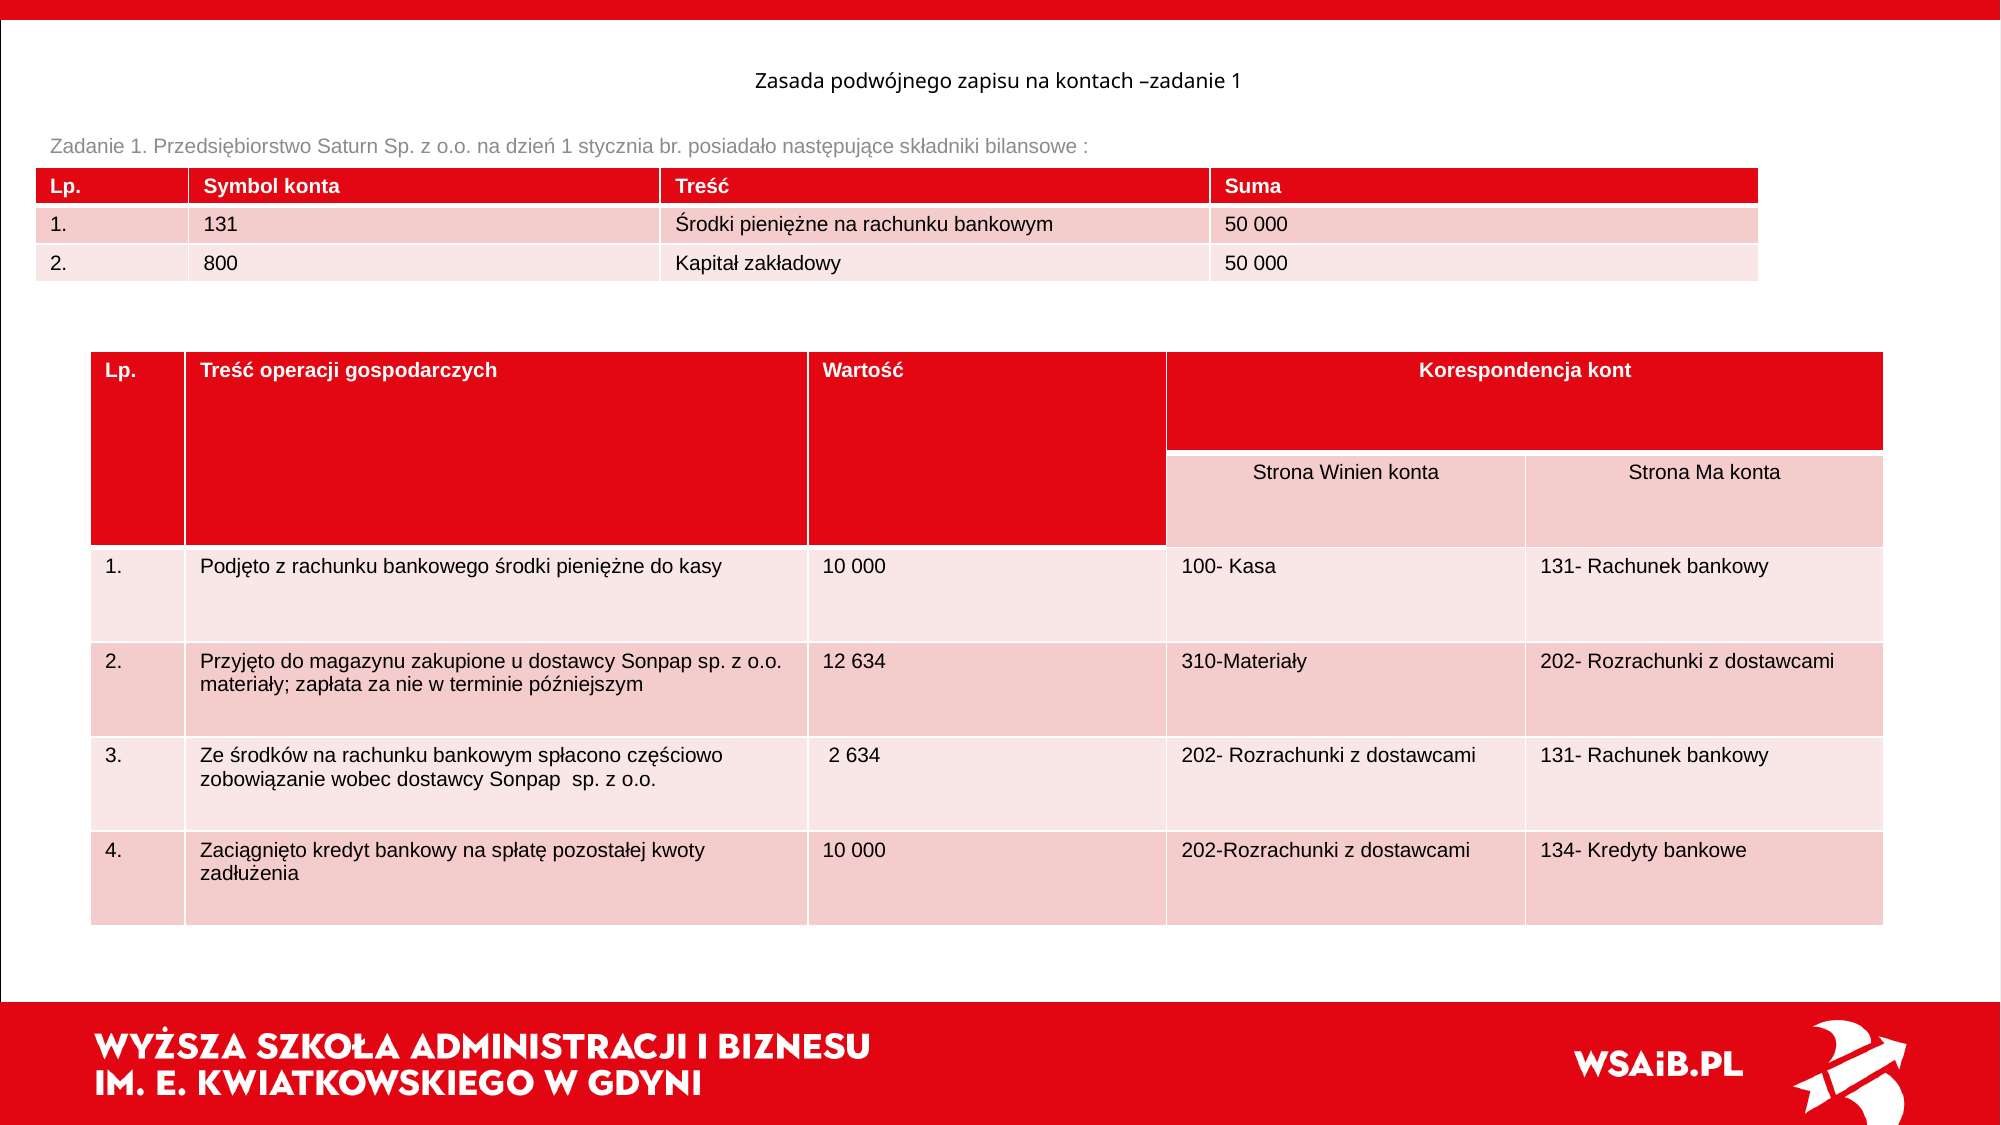

# Zasada podwójnego zapisu na kontach –zadanie 1
Zadanie 1. Przedsiębiorstwo Saturn Sp. z o.o. na dzień 1 stycznia br. posiadało następujące składniki bilansowe :
| Lp. | Symbol konta | Treść | Suma |
| --- | --- | --- | --- |
| 1. | 131 | Środki pieniężne na rachunku bankowym | 50 000 |
| 2. | 800 | Kapitał zakładowy | 50 000 |
| Lp. | Treść operacji gospodarczych | Wartość | Korespondencja kont | |
| --- | --- | --- | --- | --- |
| | | | Strona Winien konta | Strona Ma konta |
| 1. | Podjęto z rachunku bankowego środki pieniężne do kasy | 10 000 | 100- Kasa | 131- Rachunek bankowy |
| 2. | Przyjęto do magazynu zakupione u dostawcy Sonpap sp. z o.o. materiały; zapłata za nie w terminie późniejszym | 12 634 | 310-Materiały | 202- Rozrachunki z dostawcami |
| 3. | Ze środków na rachunku bankowym spłacono częściowo zobowiązanie wobec dostawcy Sonpap sp. z o.o. | 2 634 | 202- Rozrachunki z dostawcami | 131- Rachunek bankowy |
| 4. | Zaciągnięto kredyt bankowy na spłatę pozostałej kwoty zadłużenia | 10 000 | 202-Rozrachunki z dostawcami | 134- Kredyty bankowe |